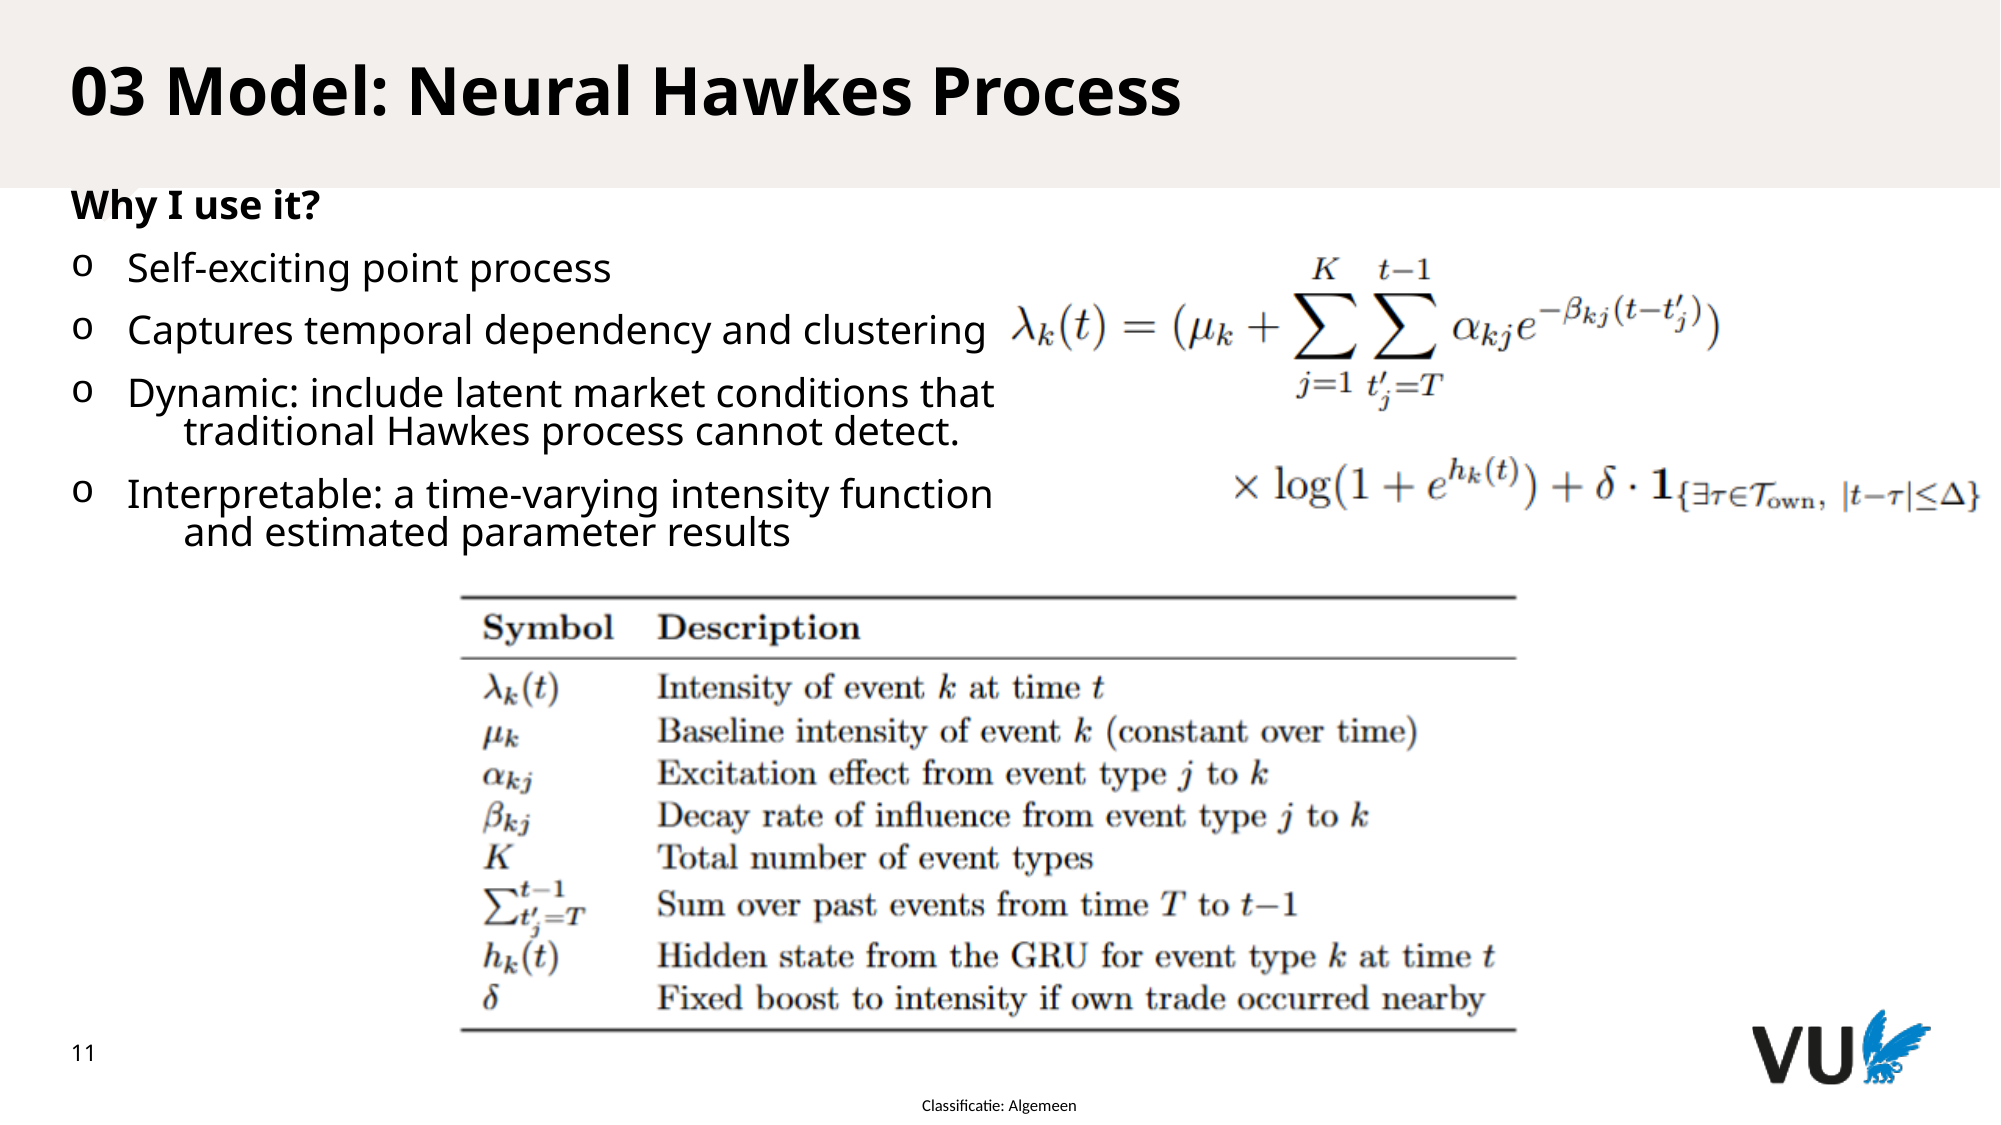

# 03 Model: Neural Hawkes Process
Why I use it?
Self-exciting point process
Captures temporal dependency and clustering
Dynamic: include latent market conditions that traditional Hawkes process cannot detect.
Interpretable: a time-varying intensity function and estimated parameter results